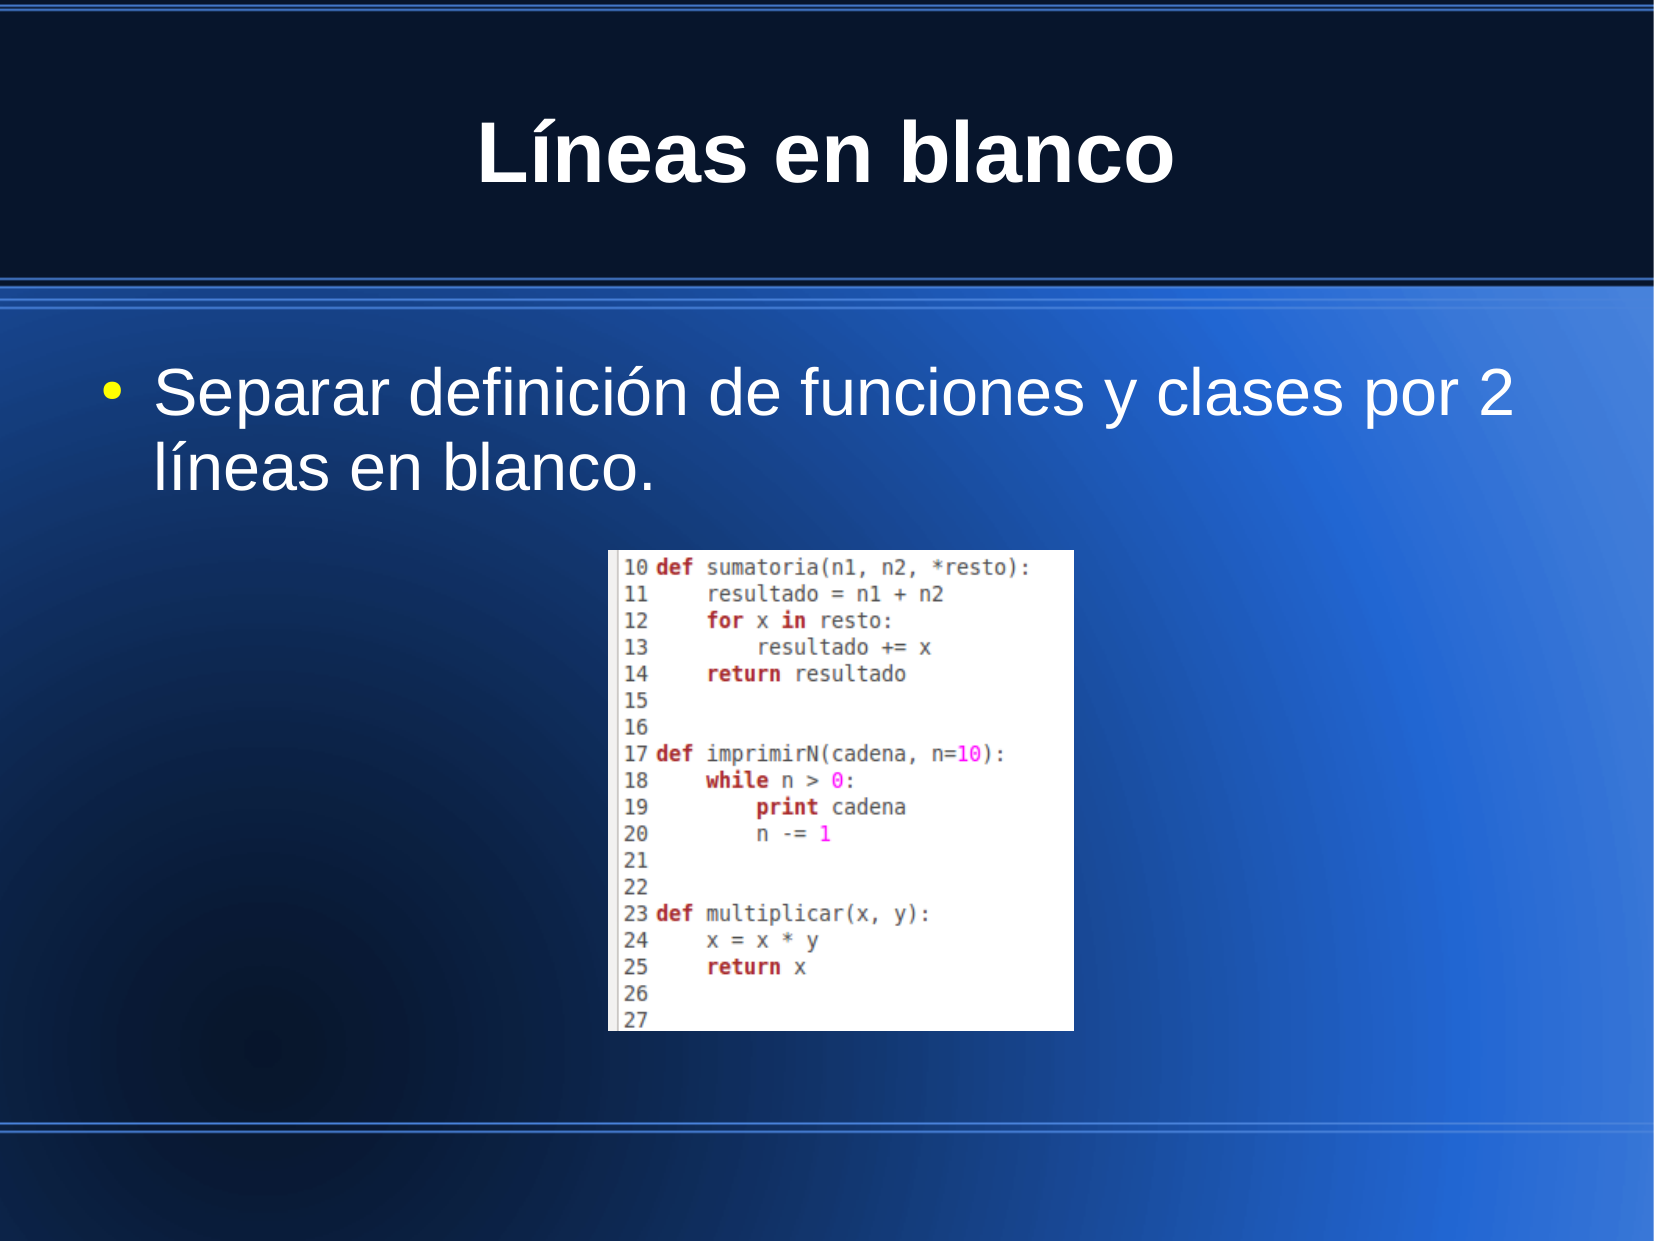

# Líneas en blanco
Separar definición de funciones y clases por 2 líneas en blanco.